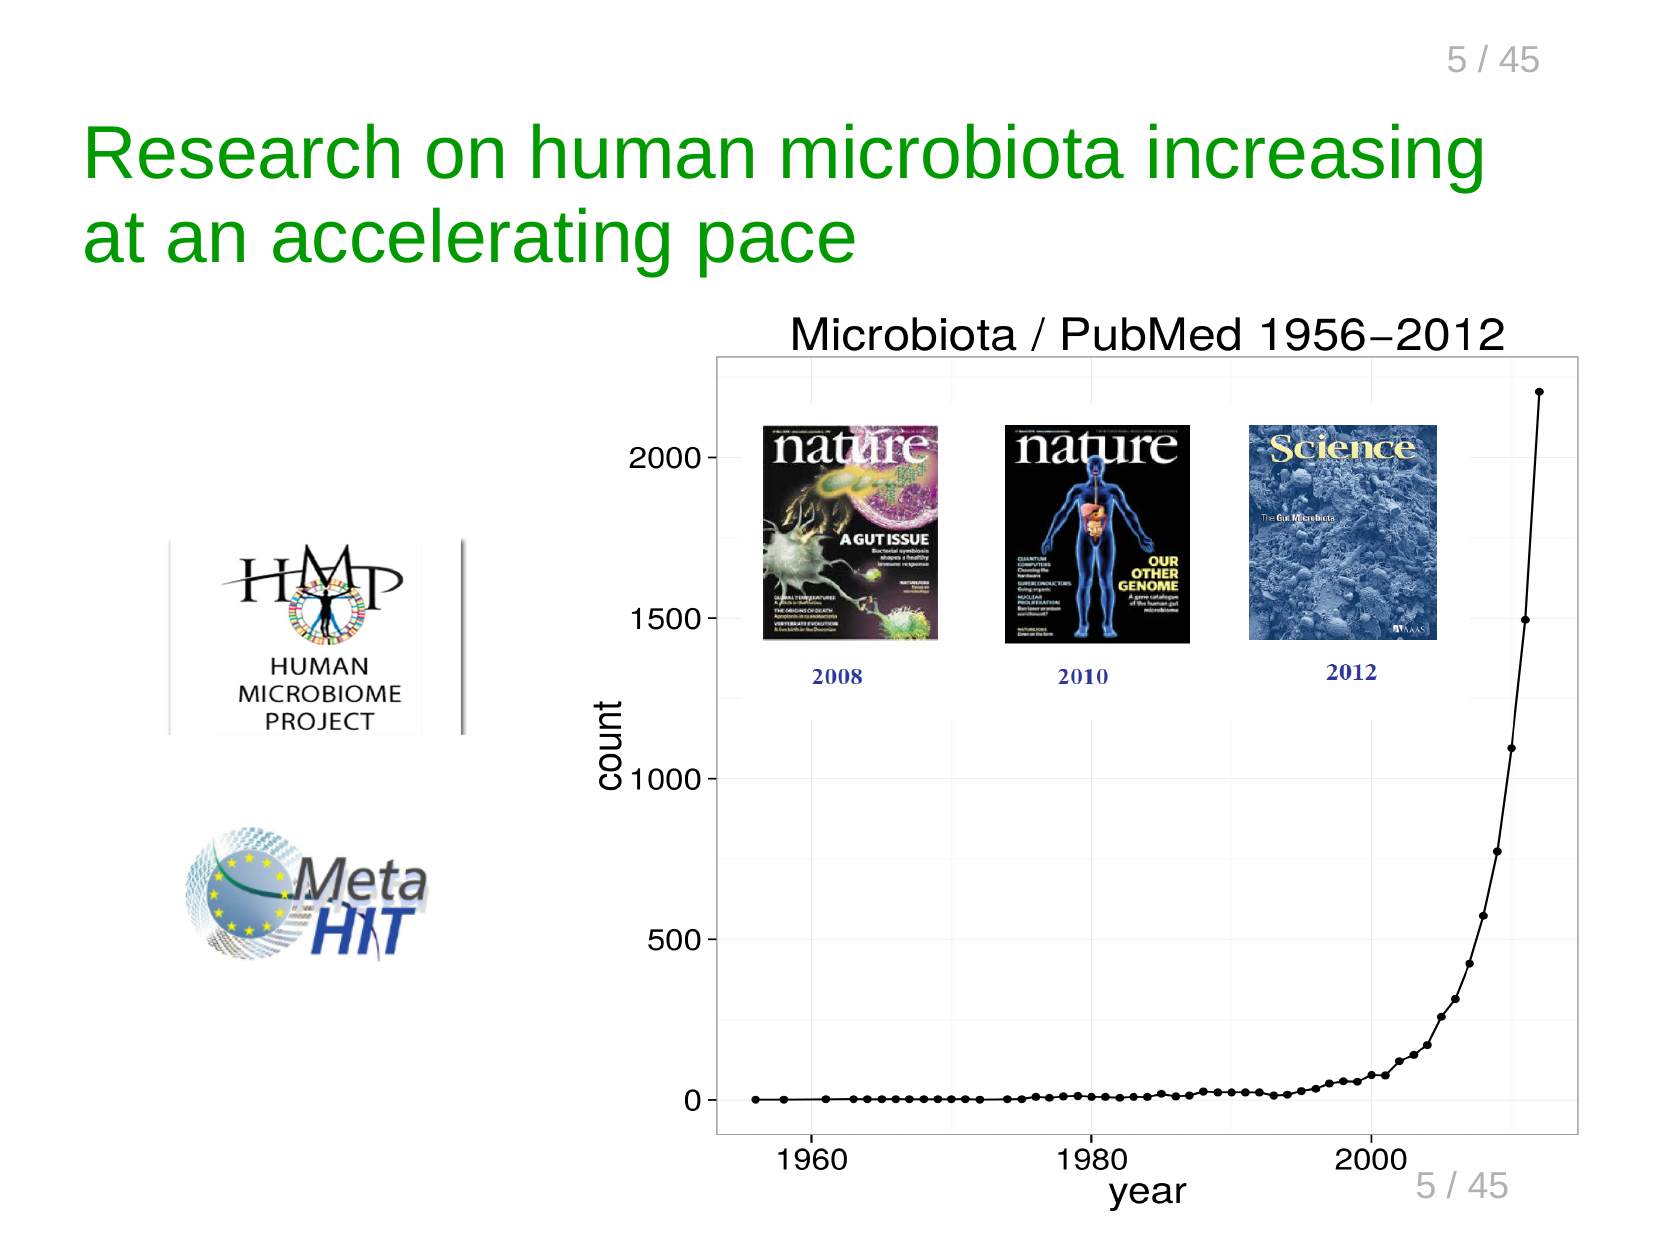

# Research on human microbiota increasing at an accelerating pace
5